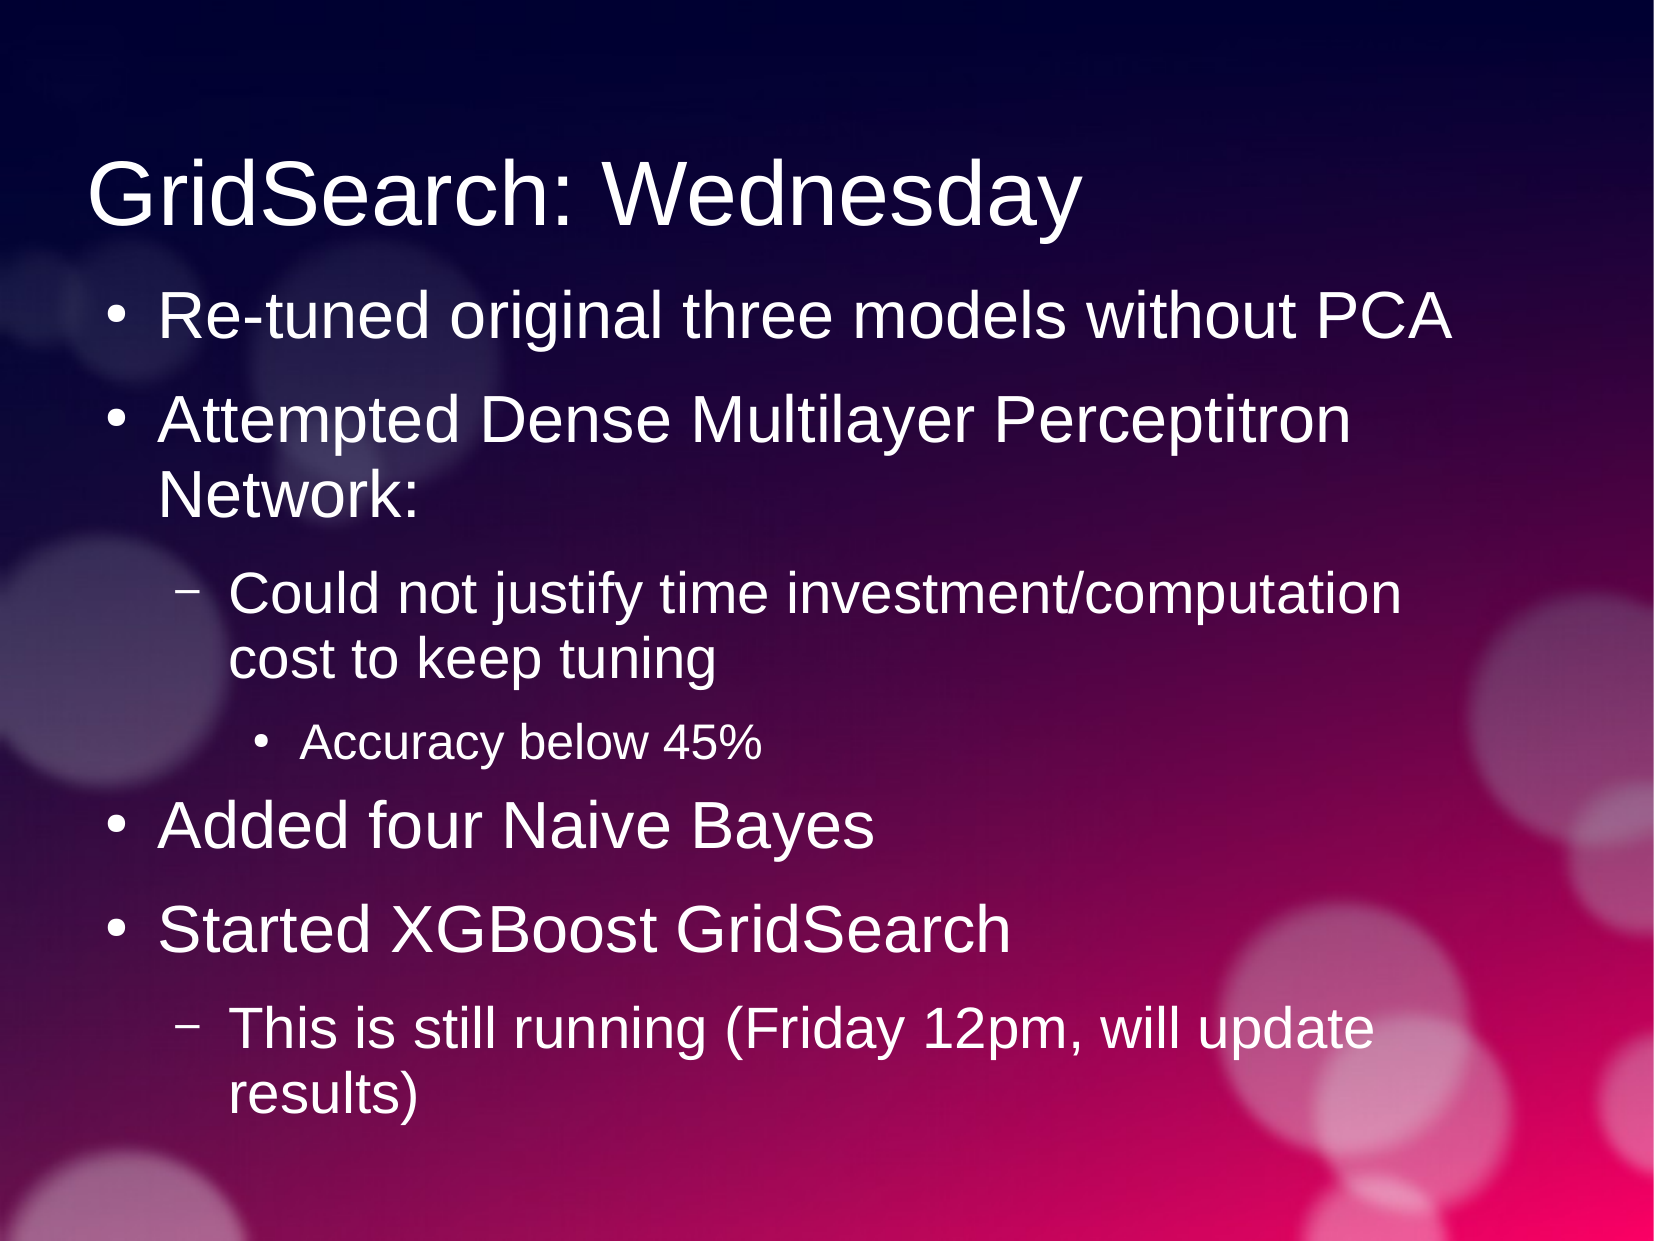

# GridSearch: Wednesday
Re-tuned original three models without PCA
Attempted Dense Multilayer Perceptitron Network:
Could not justify time investment/computation cost to keep tuning
Accuracy below 45%
Added four Naive Bayes
Started XGBoost GridSearch
This is still running (Friday 12pm, will update results)